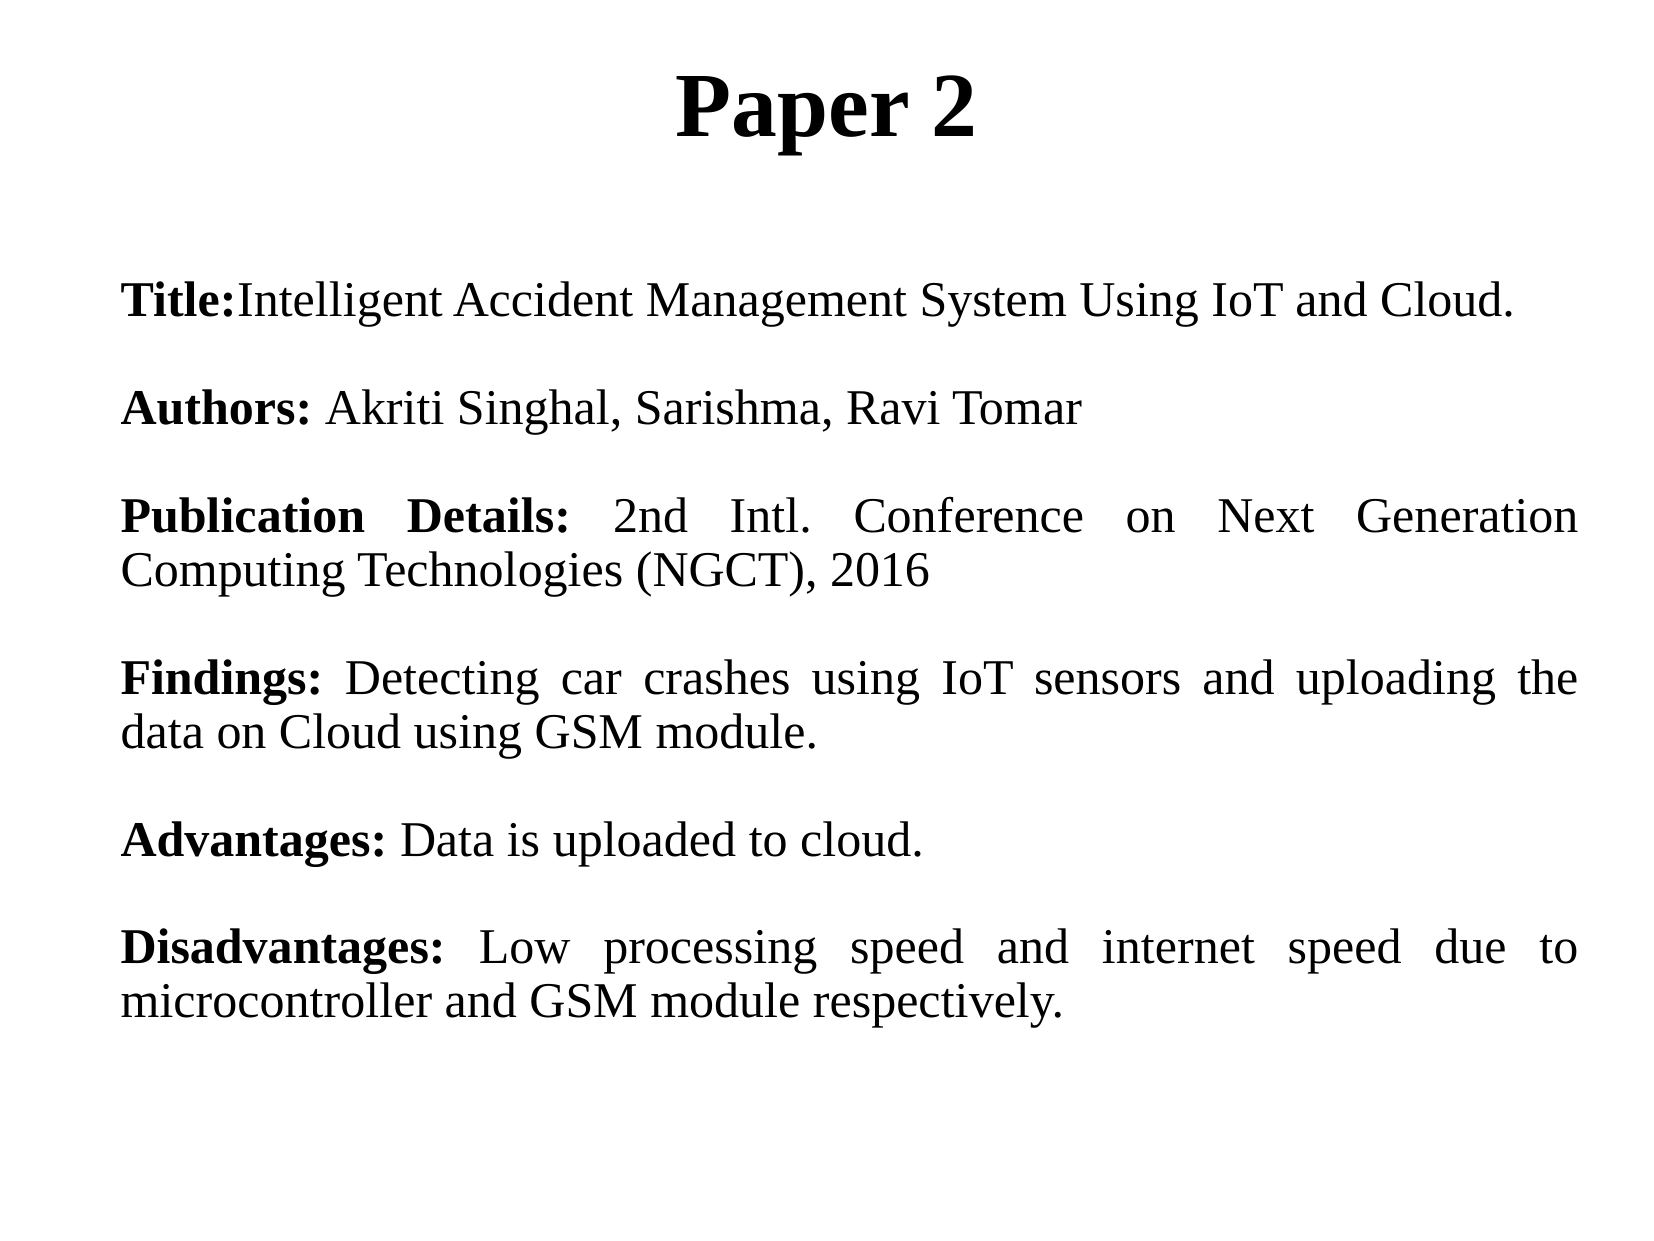

# Paper 2
Title:Intelligent Accident Management System Using IoT and Cloud.
Authors: Akriti Singhal, Sarishma, Ravi Tomar
Publication Details: 2nd Intl. Conference on Next Generation Computing Technologies (NGCT), 2016
Findings: Detecting car crashes using IoT sensors and uploading the data on Cloud using GSM module.
Advantages: Data is uploaded to cloud.
Disadvantages: Low processing speed and internet speed due to microcontroller and GSM module respectively.